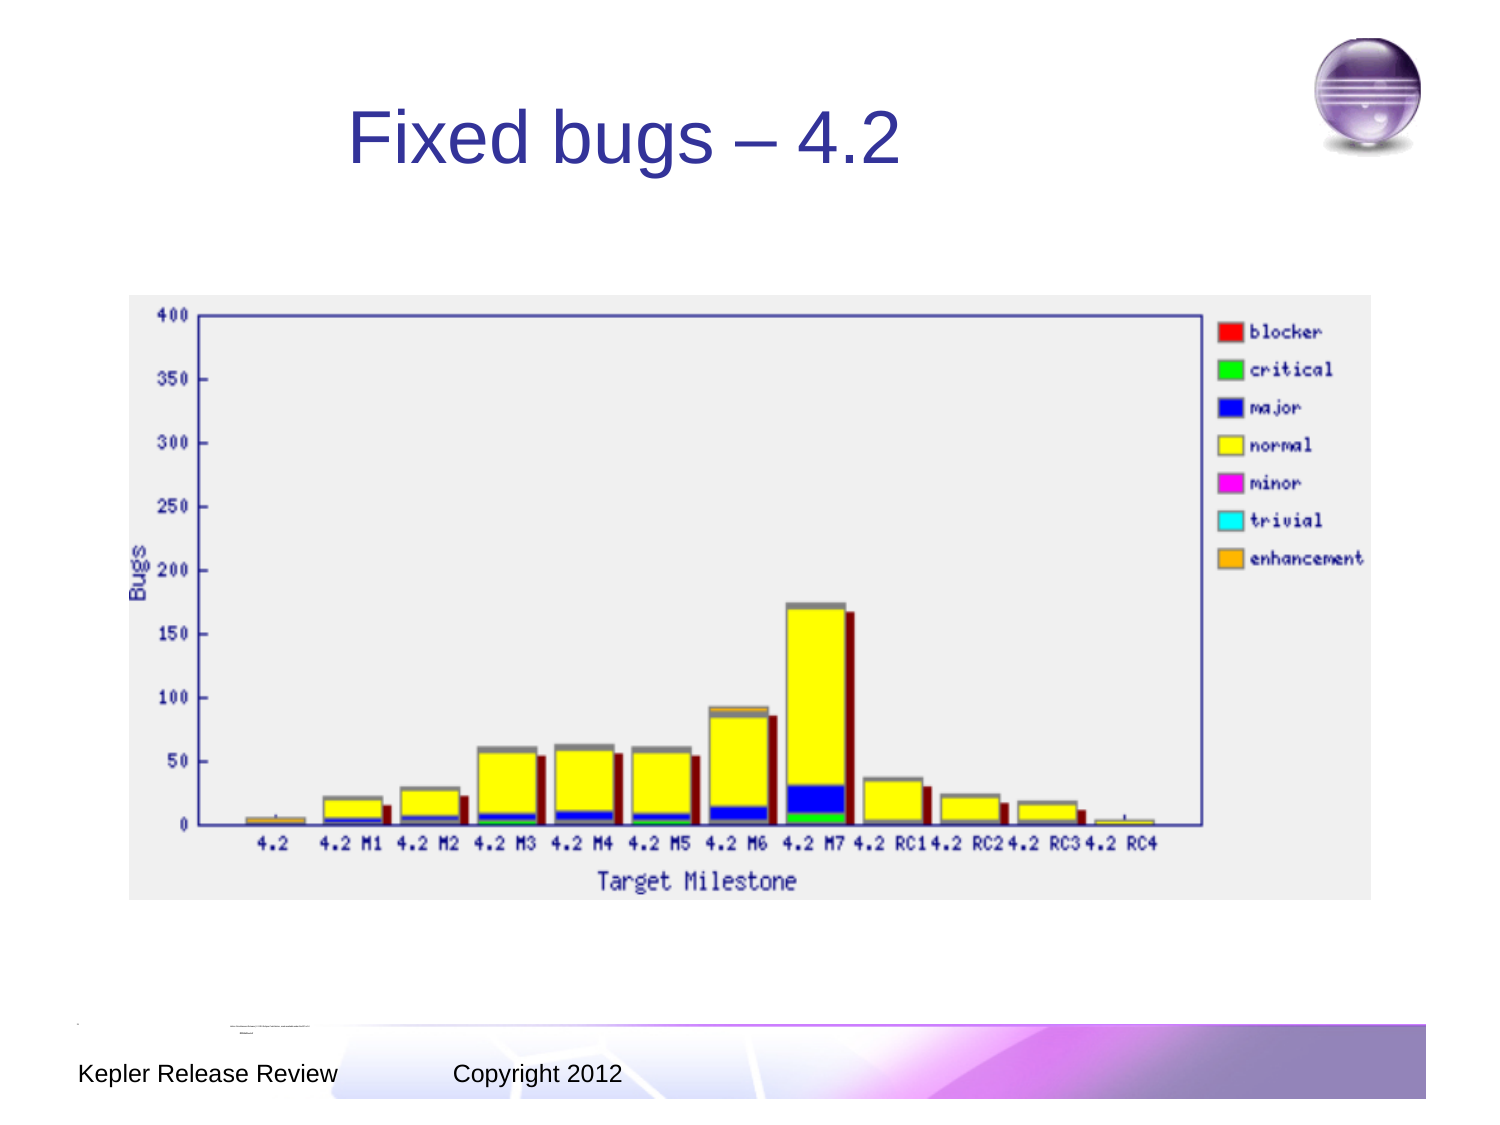

# Fixed bugs – 4.2
21
Copyright 2012